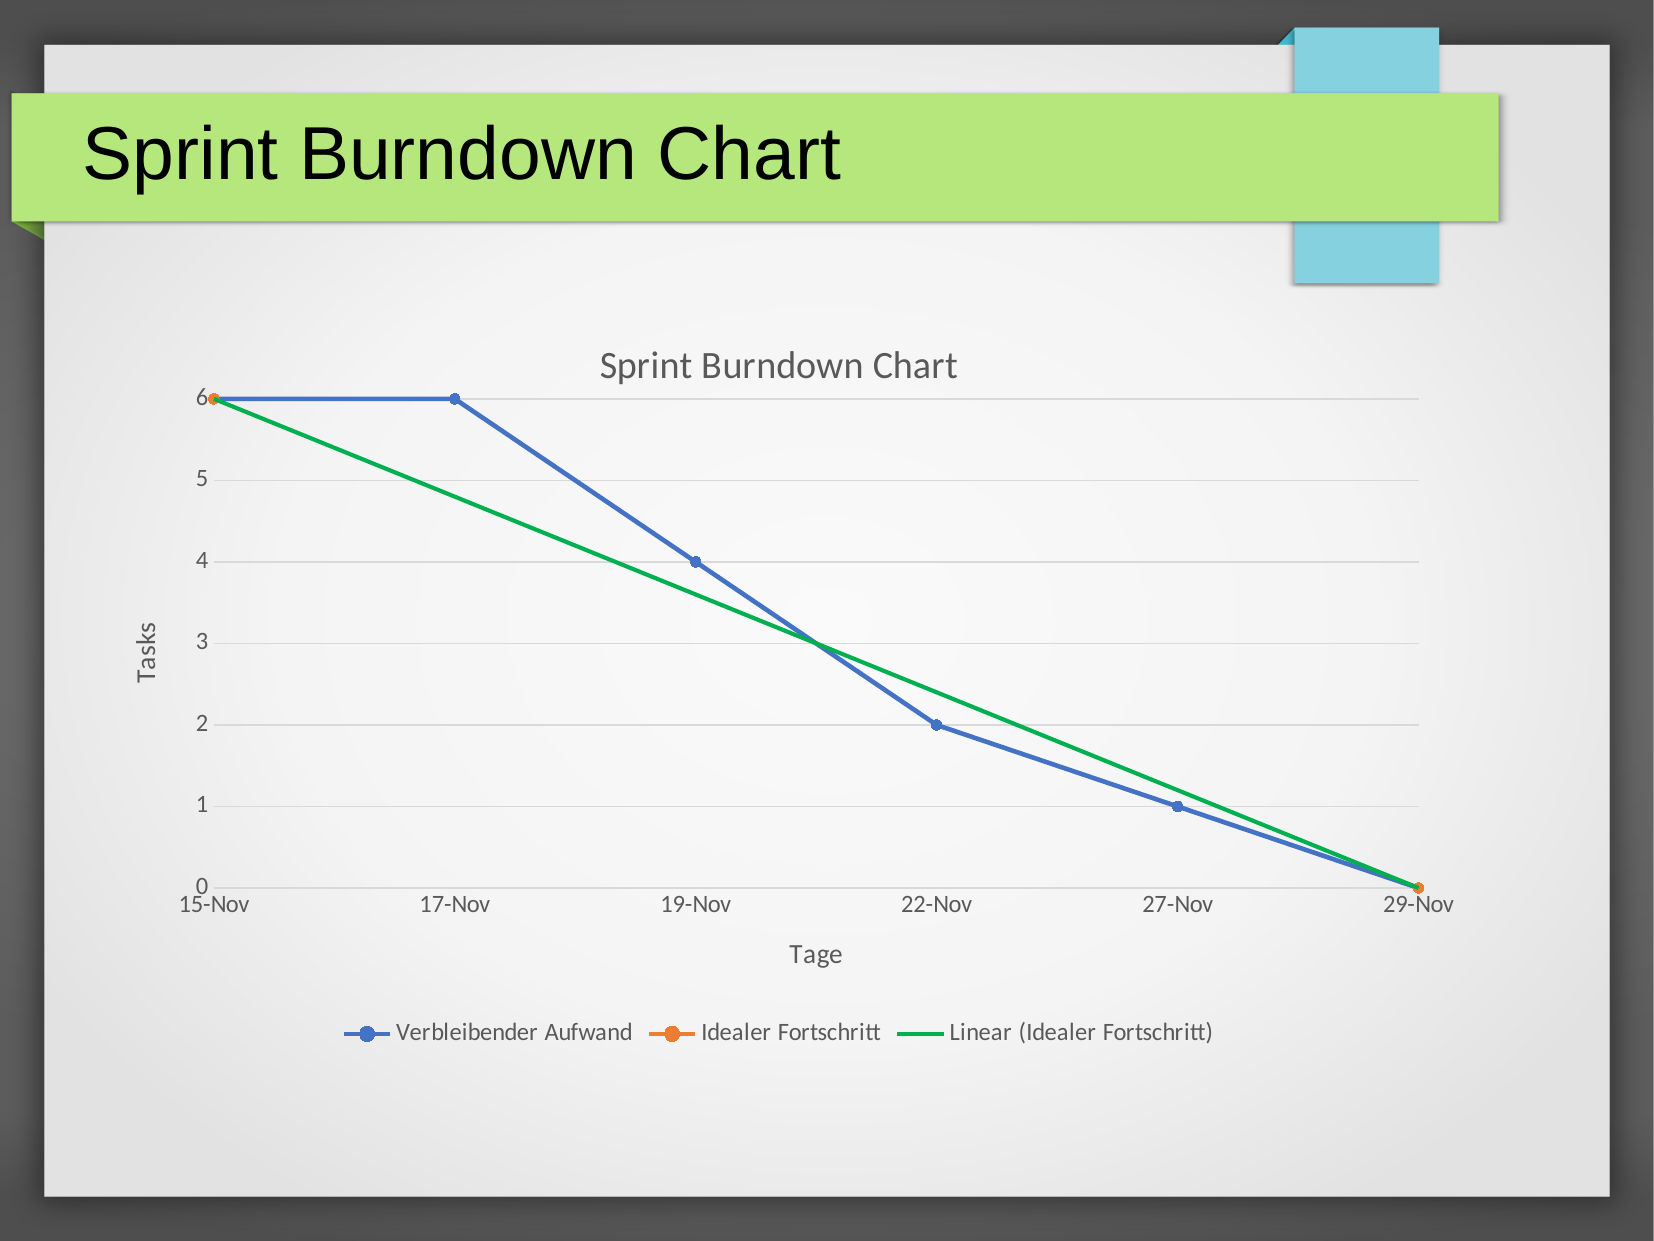

# Sprint Burndown Chart
### Chart: Sprint Burndown Chart
| Category | Verbleibender Aufwand | Idealer Fortschritt |
|---|---|---|
| 15-Nov | 6.0 | 6.0 |
| 17-Nov | 6.0 | None |
| 19-Nov | 4.0 | None |
| 22-Nov | 2.0 | None |
| 27-Nov | 1.0 | None |
| 29-Nov | 0.0 | 0.0 |